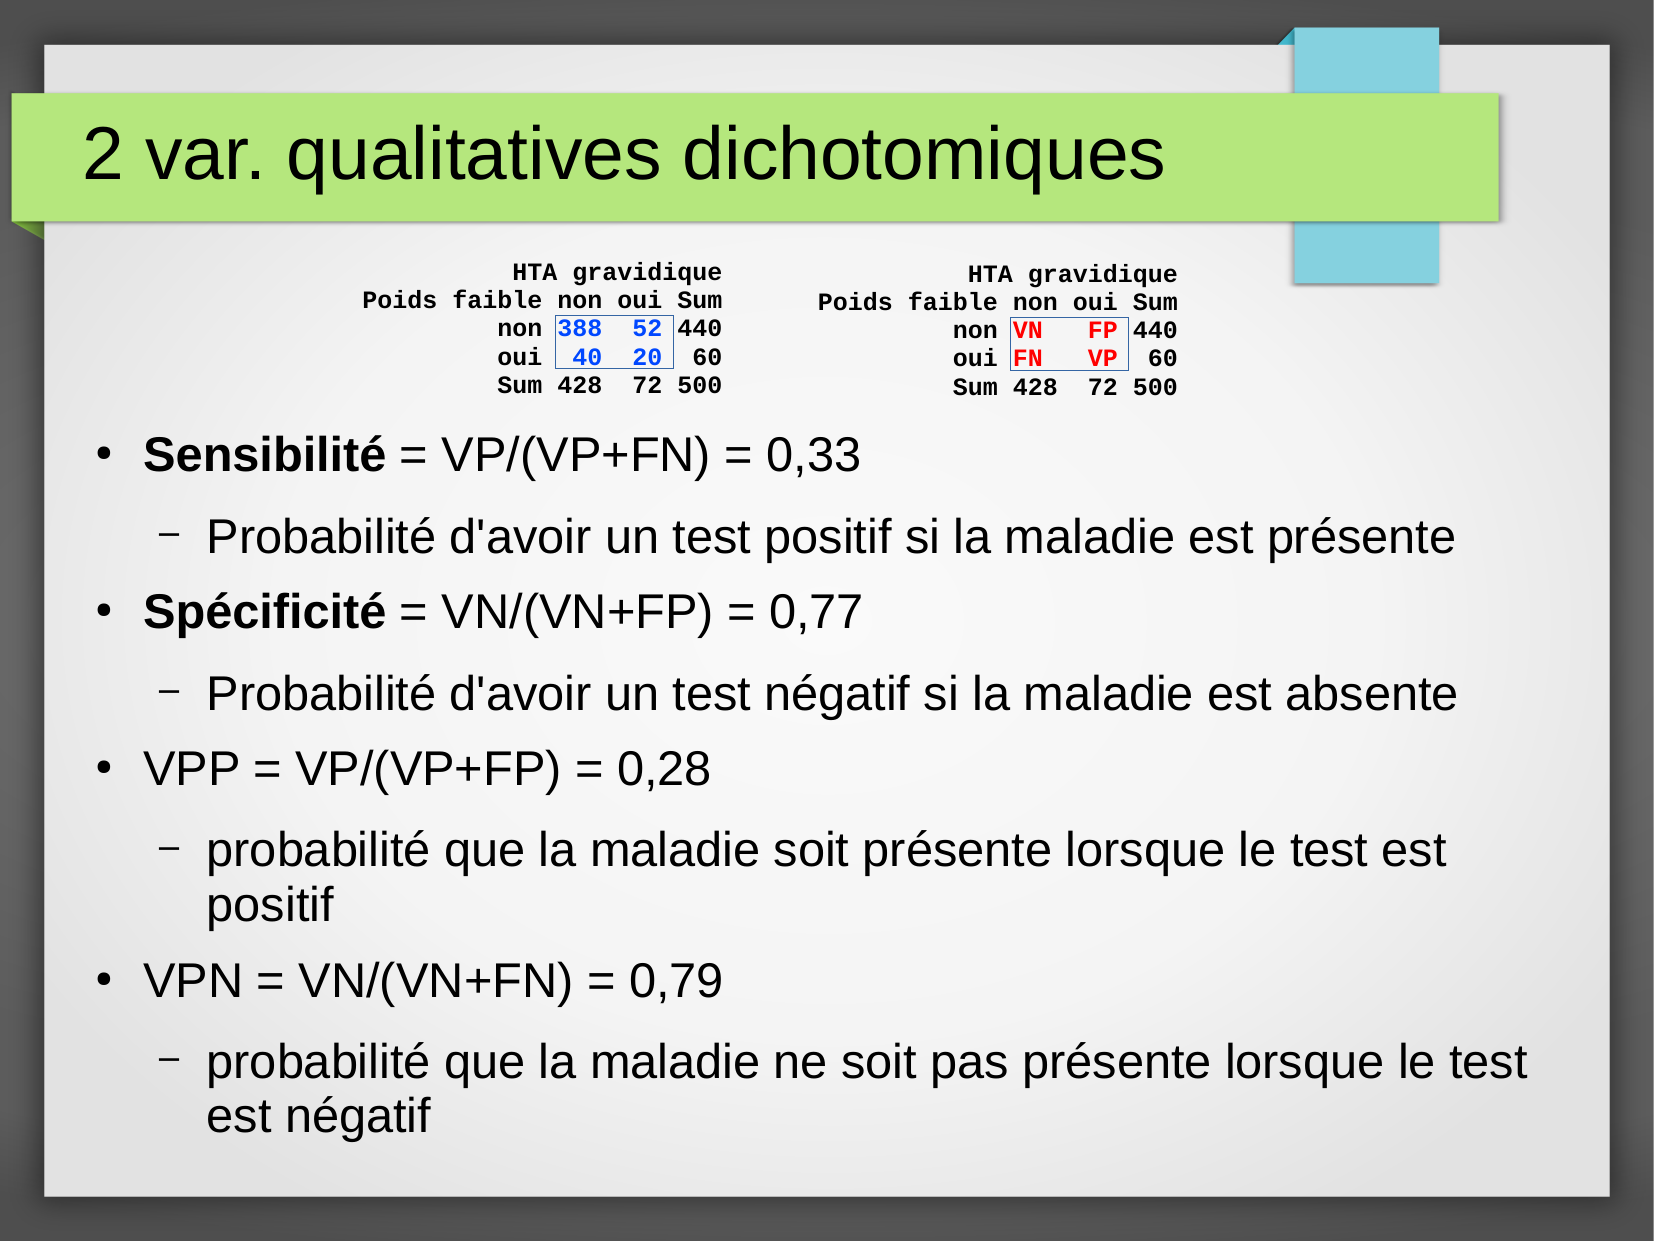

# 2 var. qualitatives dichotomiques
 HTA gravidique
Poids faible non oui Sum
 non 388 52 440
 oui 40 20 60
 Sum 428 72 500
 HTA gravidique
Poids faible non oui Sum
 non VN FP 440
 oui FN VP 60
 Sum 428 72 500
Sensibilité = VP/(VP+FN) = 0,33
Probabilité d'avoir un test positif si la maladie est présente
Spécificité = VN/(VN+FP) = 0,77
Probabilité d'avoir un test négatif si la maladie est absente
VPP = VP/(VP+FP) = 0,28
probabilité que la maladie soit présente lorsque le test est positif
VPN = VN/(VN+FN) = 0,79
probabilité que la maladie ne soit pas présente lorsque le test est négatif